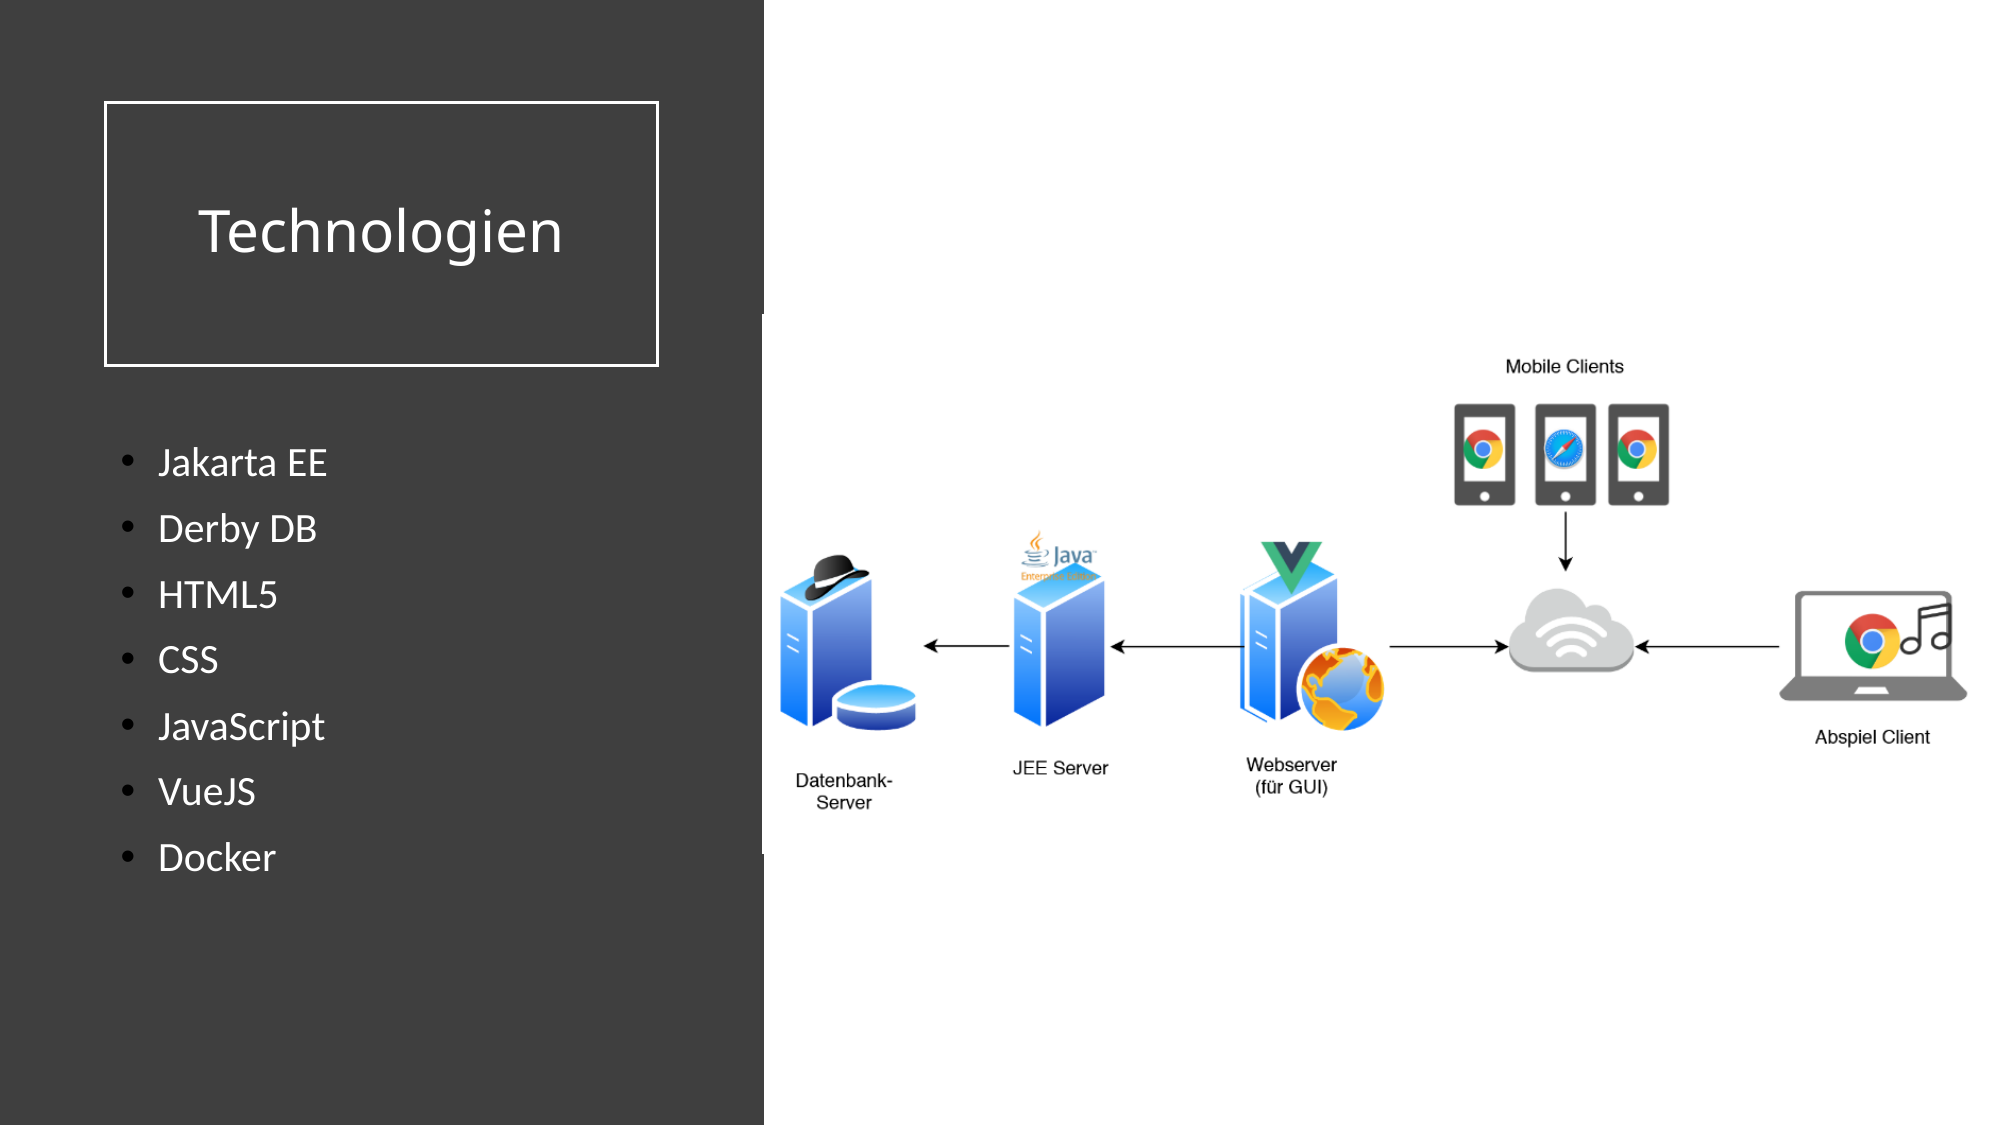

# Technologien
Jakarta EE
Derby DB
HTML5
CSS
JavaScript
VueJS
Docker